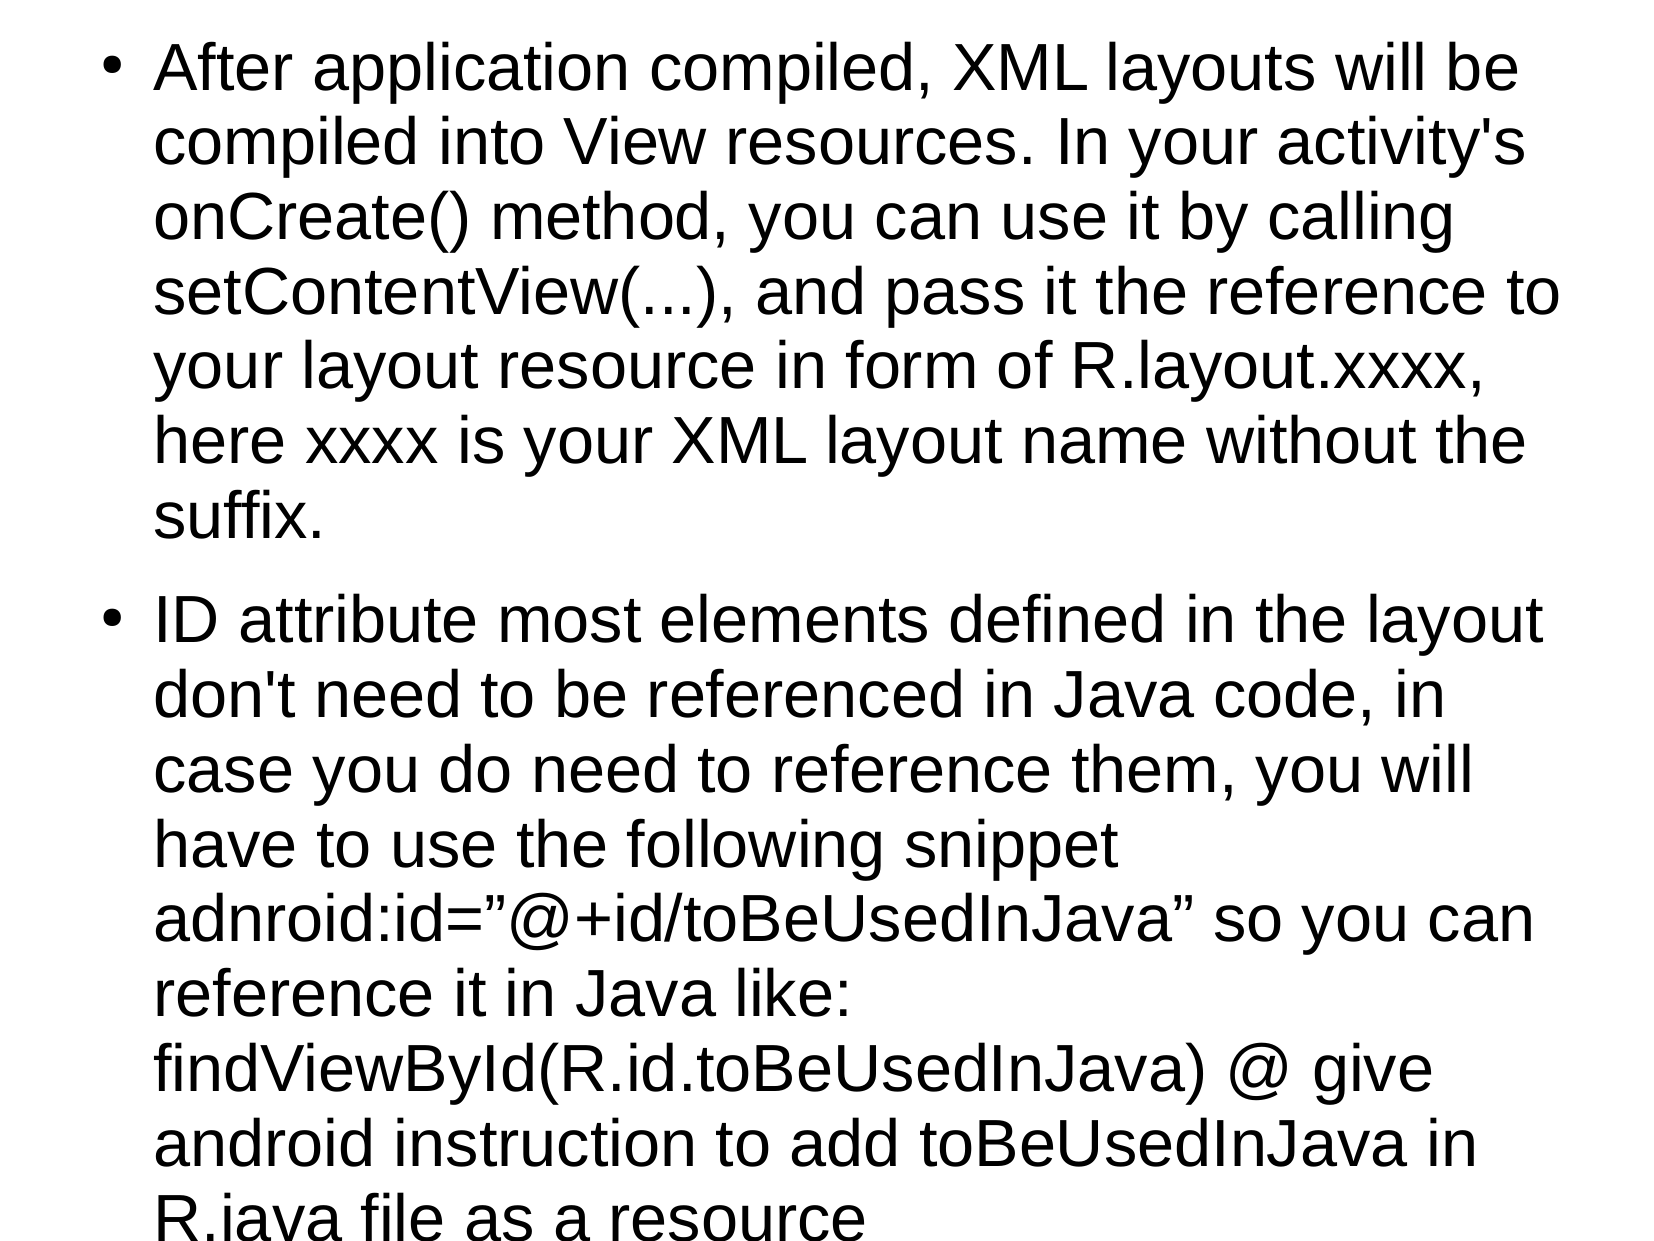

# After application compiled, XML layouts will be compiled into View resources. In your activity's onCreate() method, you can use it by calling setContentView(...), and pass it the reference to your layout resource in form of R.layout.xxxx, here xxxx is your XML layout name without the suffix.
ID attribute most elements defined in the layout don't need to be referenced in Java code, in case you do need to reference them, you will have to use the following snippet adnroid:id=”@+id/toBeUsedInJava” so you can reference it in Java like: findViewById(R.id.toBeUsedInJava) @ give android instruction to add toBeUsedInJava in R.java file as a resource